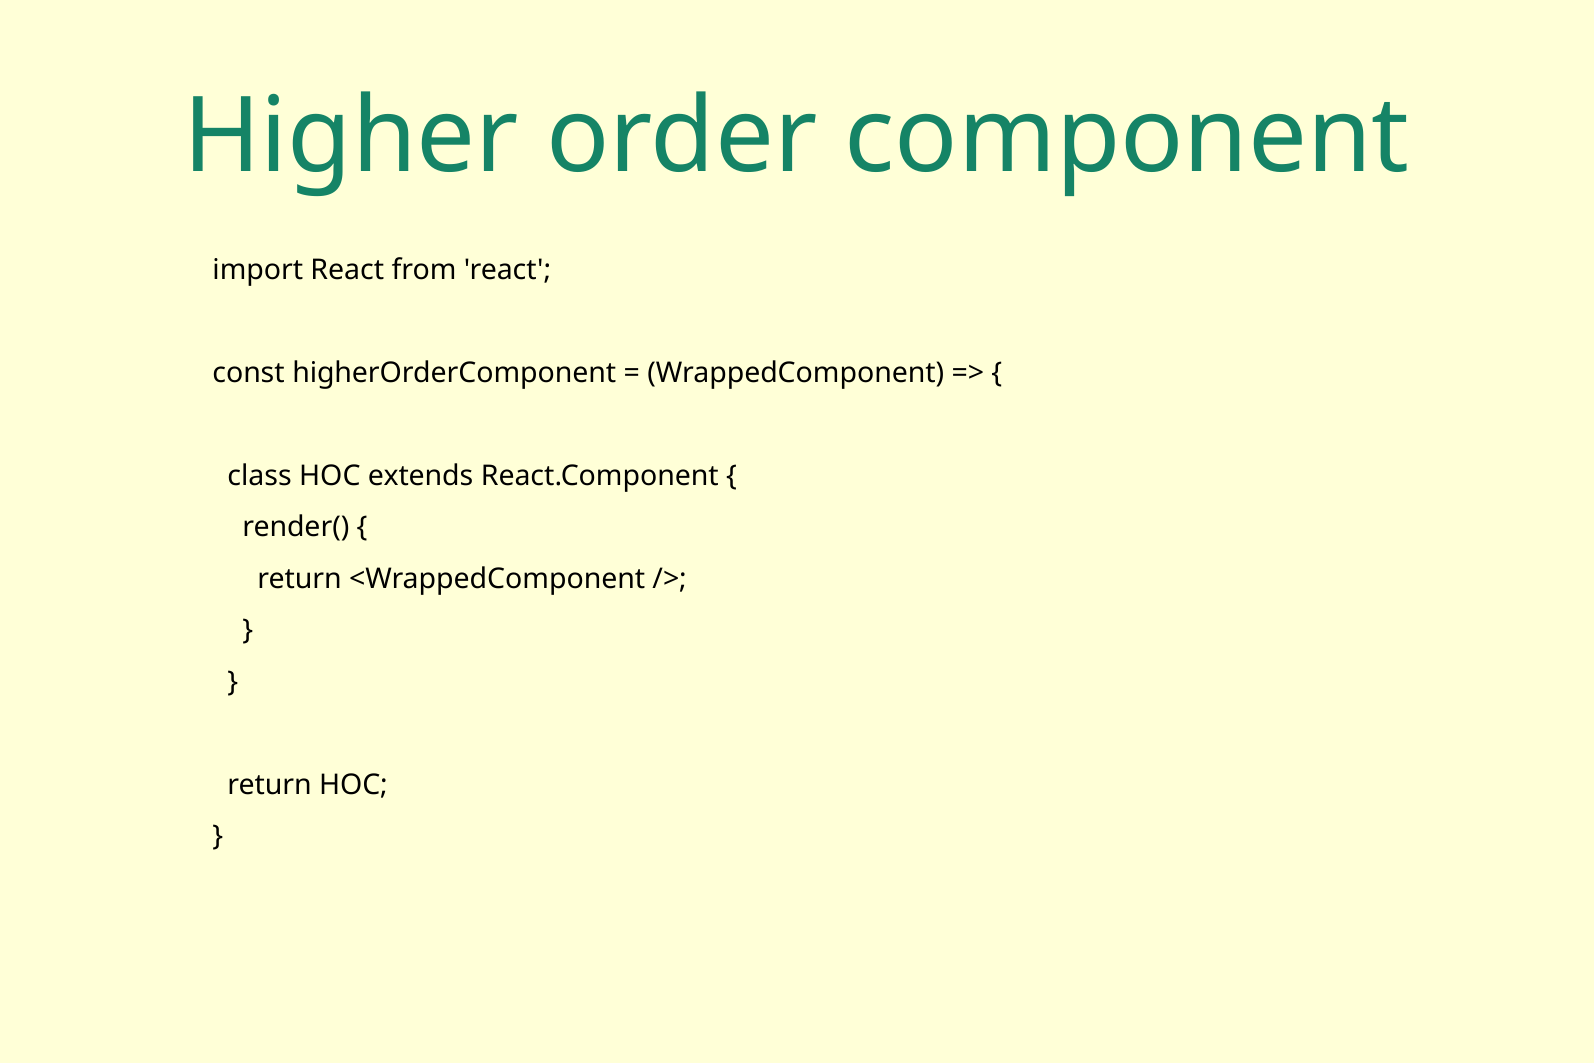

# Higher order component
import React from 'react';
const higherOrderComponent = (WrappedComponent) => {
 class HOC extends React.Component {
 render() {
 return <WrappedComponent />;
 }
 }
 return HOC;
}